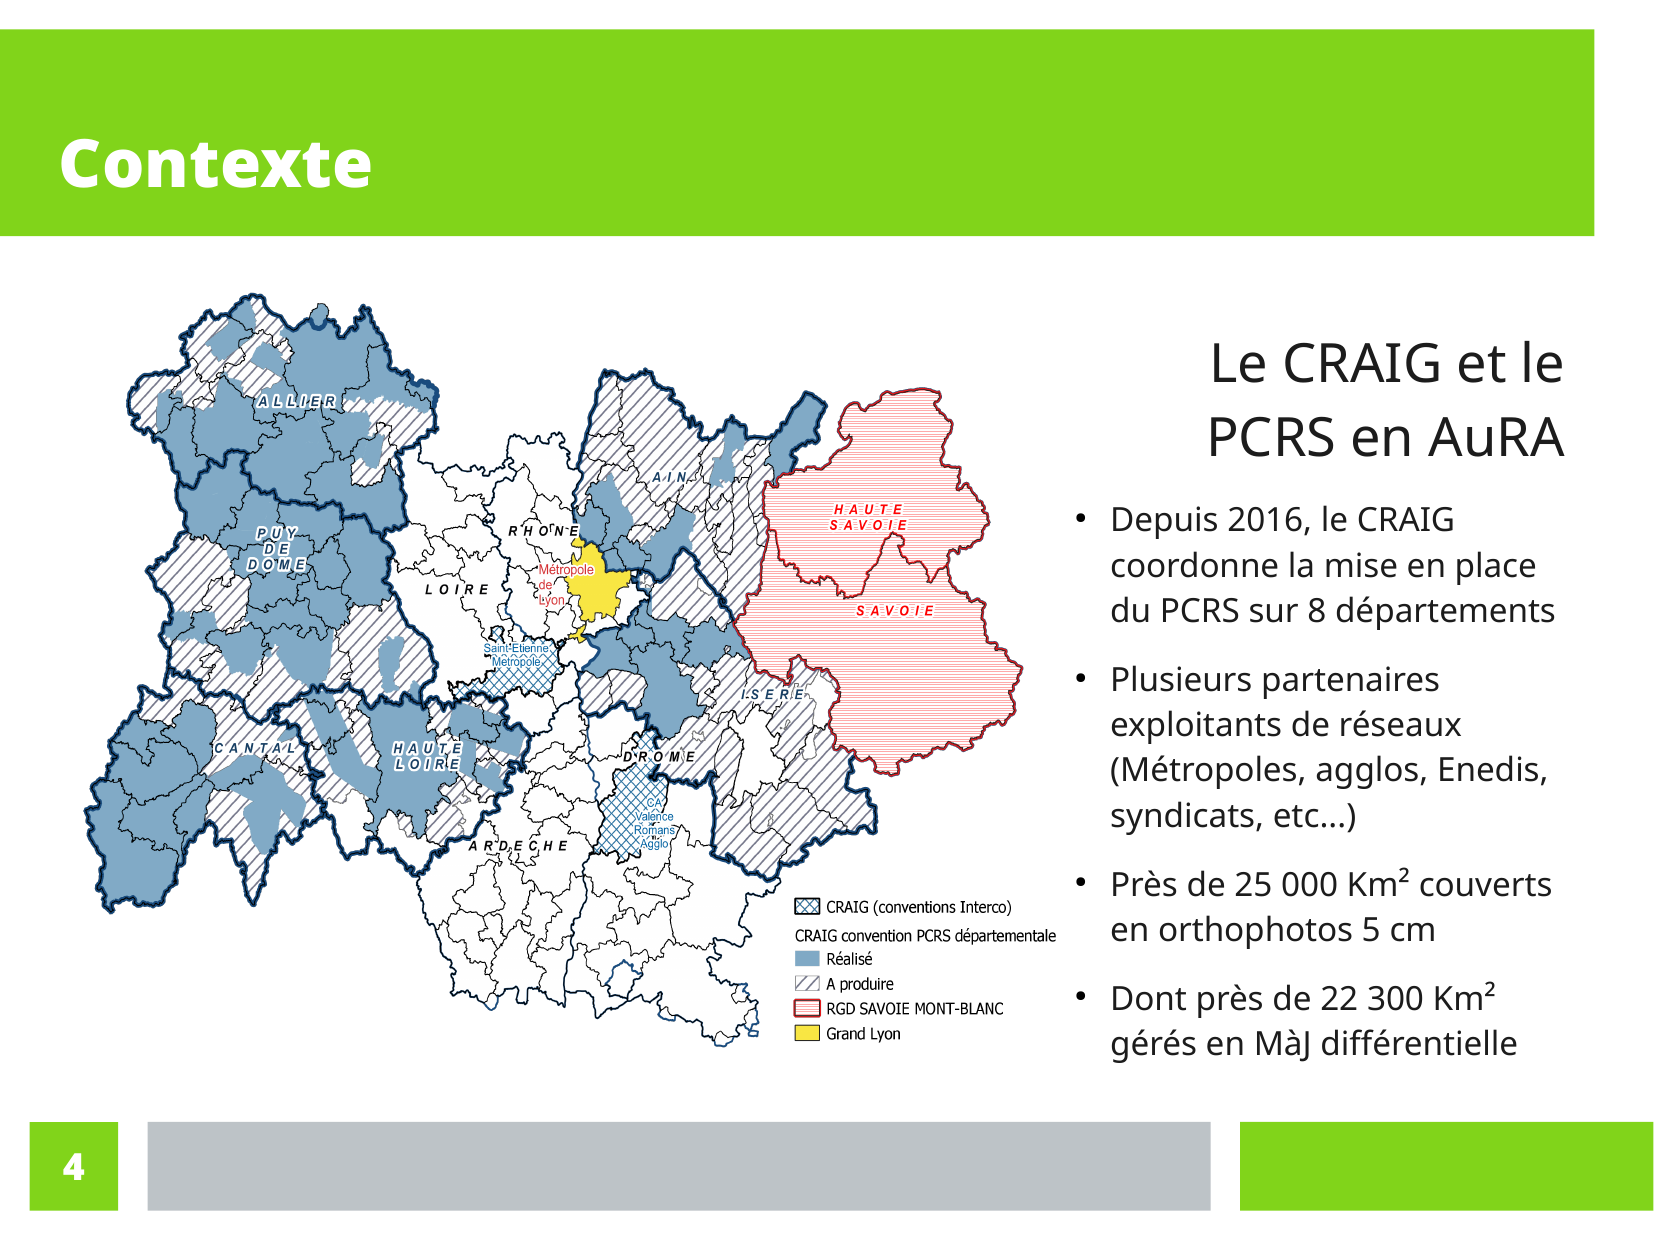

# Contexte
Le CRAIG et le PCRS en AuRA
Depuis 2016, le CRAIG coordonne la mise en place du PCRS sur 8 départements
Plusieurs partenaires exploitants de réseaux (Métropoles, agglos, Enedis, syndicats, etc...)
Près de 25 000 Km² couverts en orthophotos 5 cm
Dont près de 22 300 Km² gérés en MàJ différentielle
4